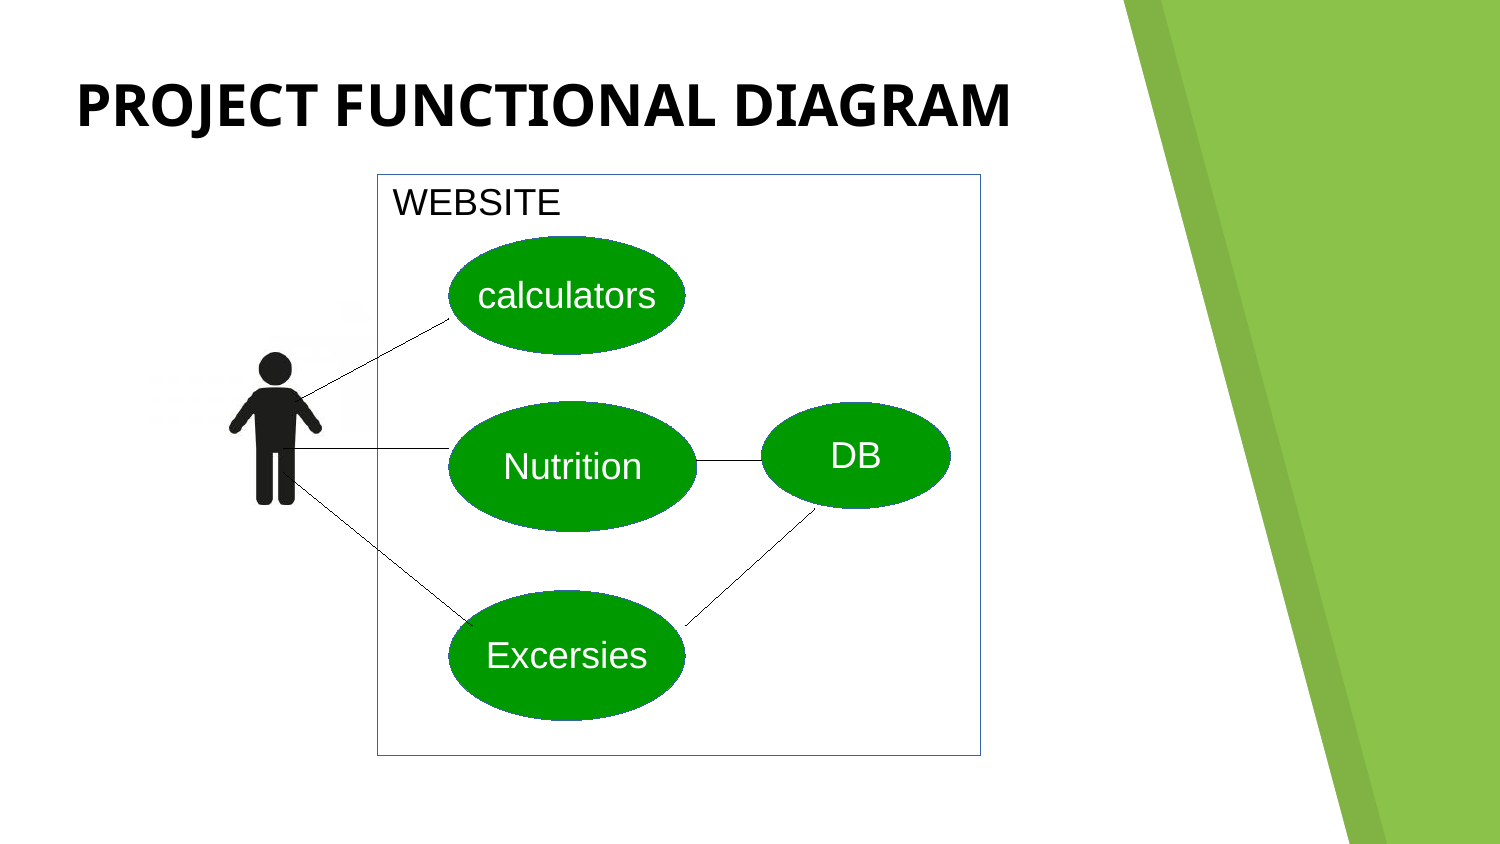

# Project Functional Diagram
WEBSITE
calculators
Nutrition
DB
Excersies